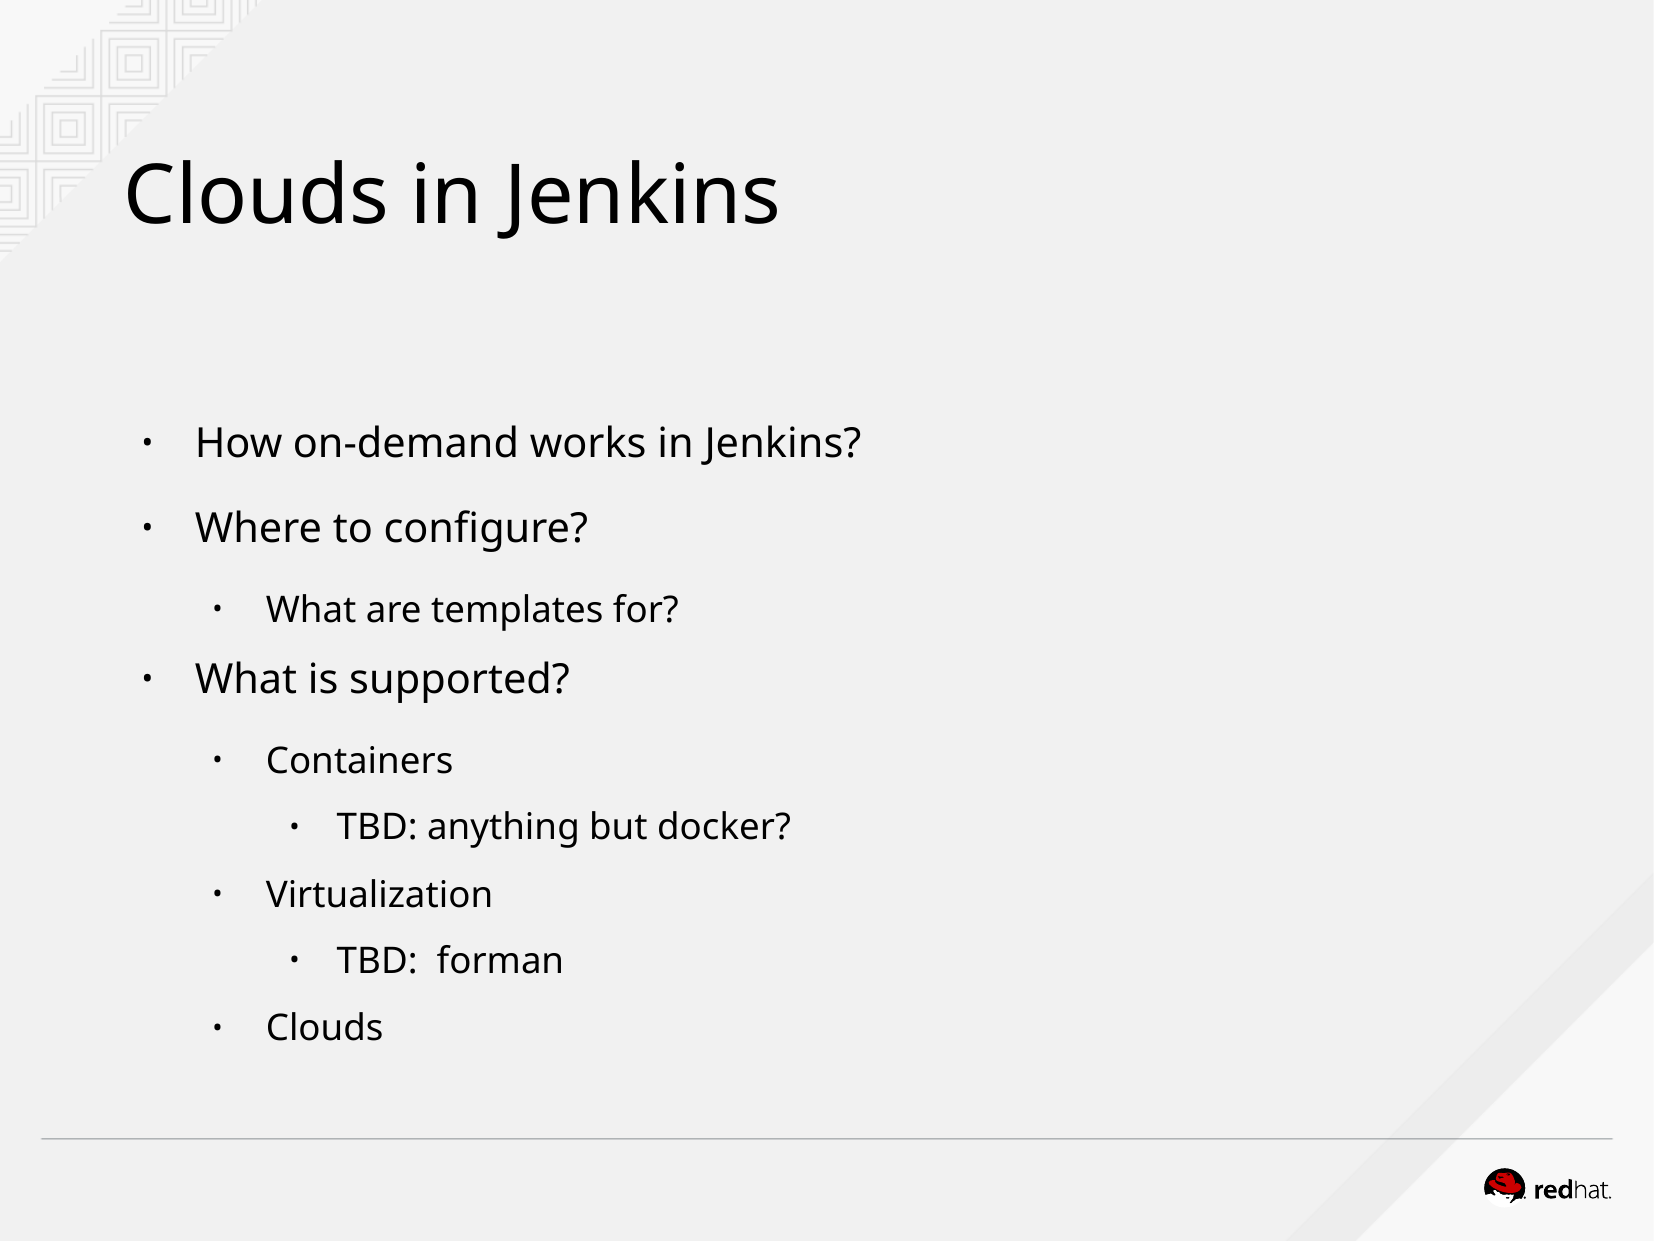

# Clouds in Jenkins
How on-demand works in Jenkins?
Where to configure?
What are templates for?
What is supported?
Containers
TBD: anything but docker?
Virtualization
TBD: forman
Clouds